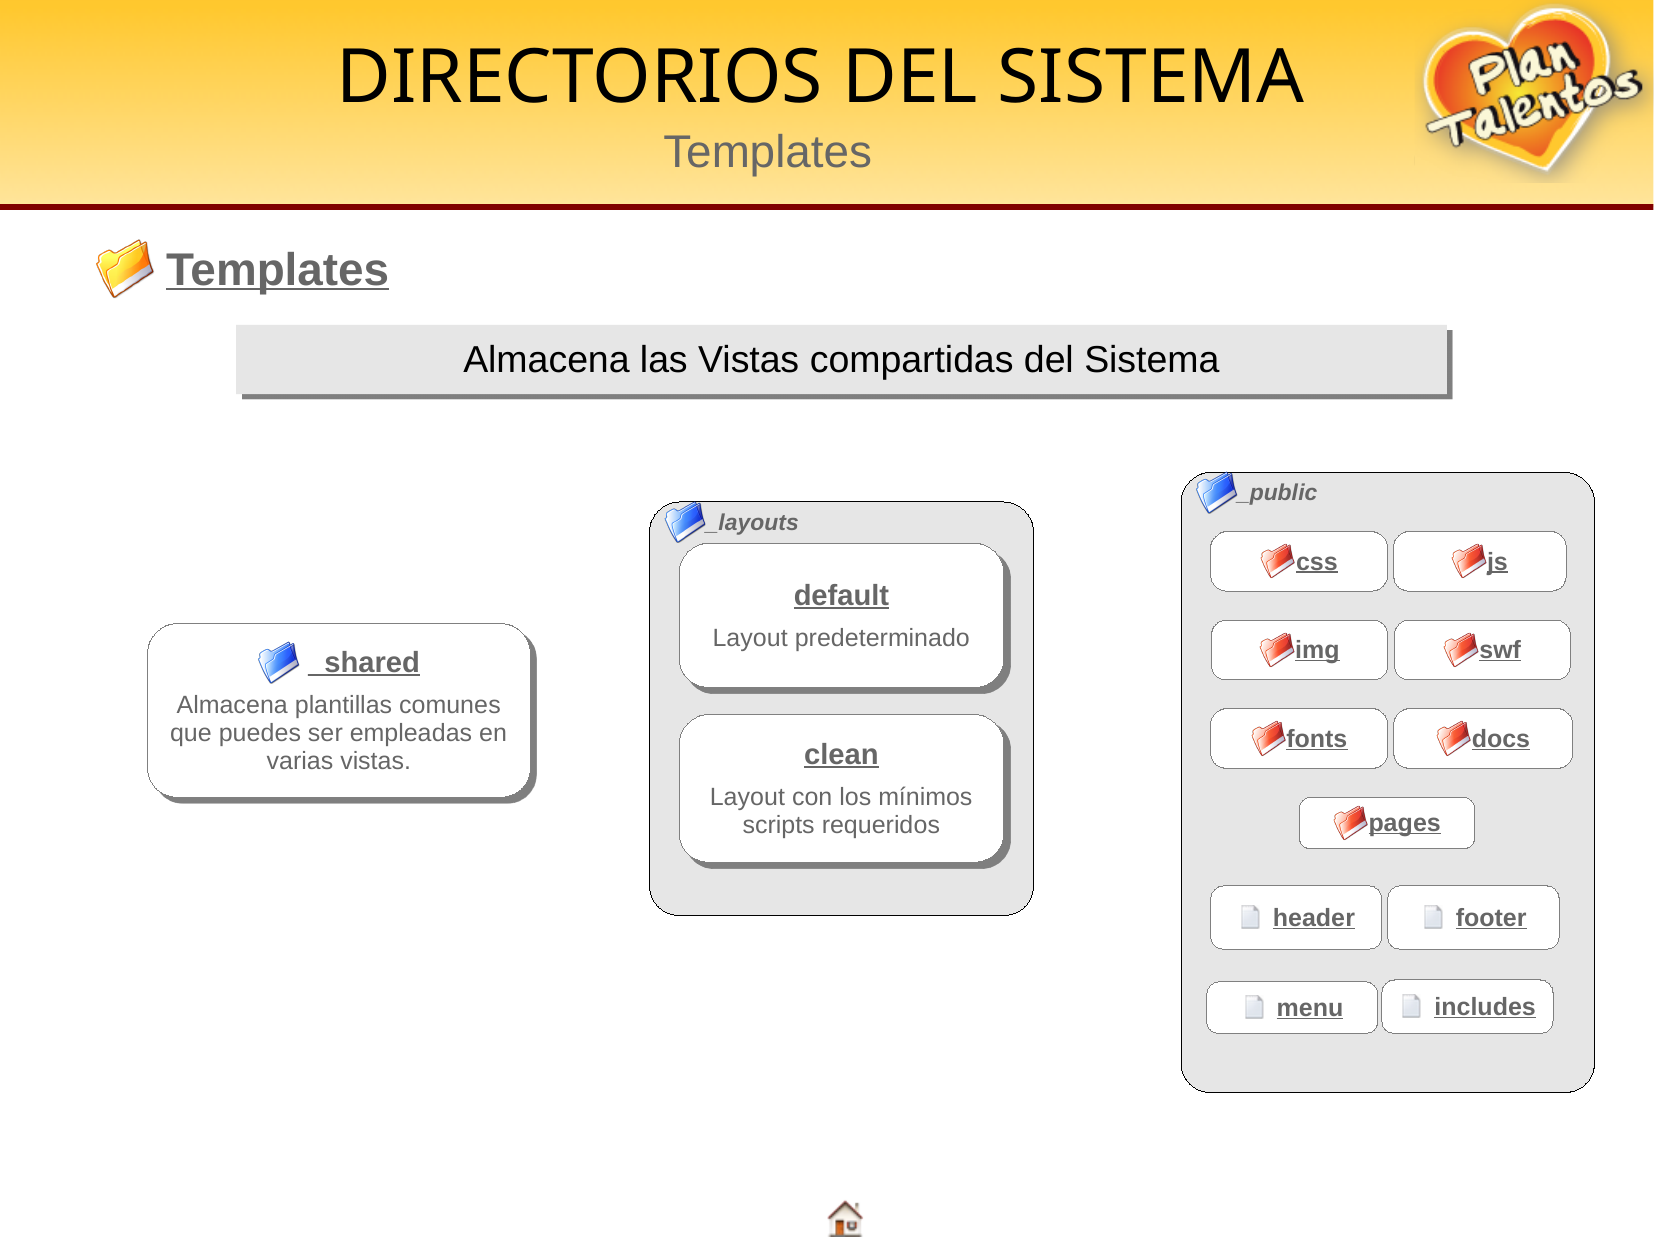

# DIRECTORIOS DEL SISTEMA
Templates
Templates
Almacena las Vistas compartidas del Sistema
_public
_layouts
css
js
default
Layout predeterminado
img
swf
_shared
Almacena plantillas comunes que puedes ser empleadas en varias vistas.
fonts
docs
clean
Layout con los mínimos scripts requeridos
pages
header
footer
includes
menu